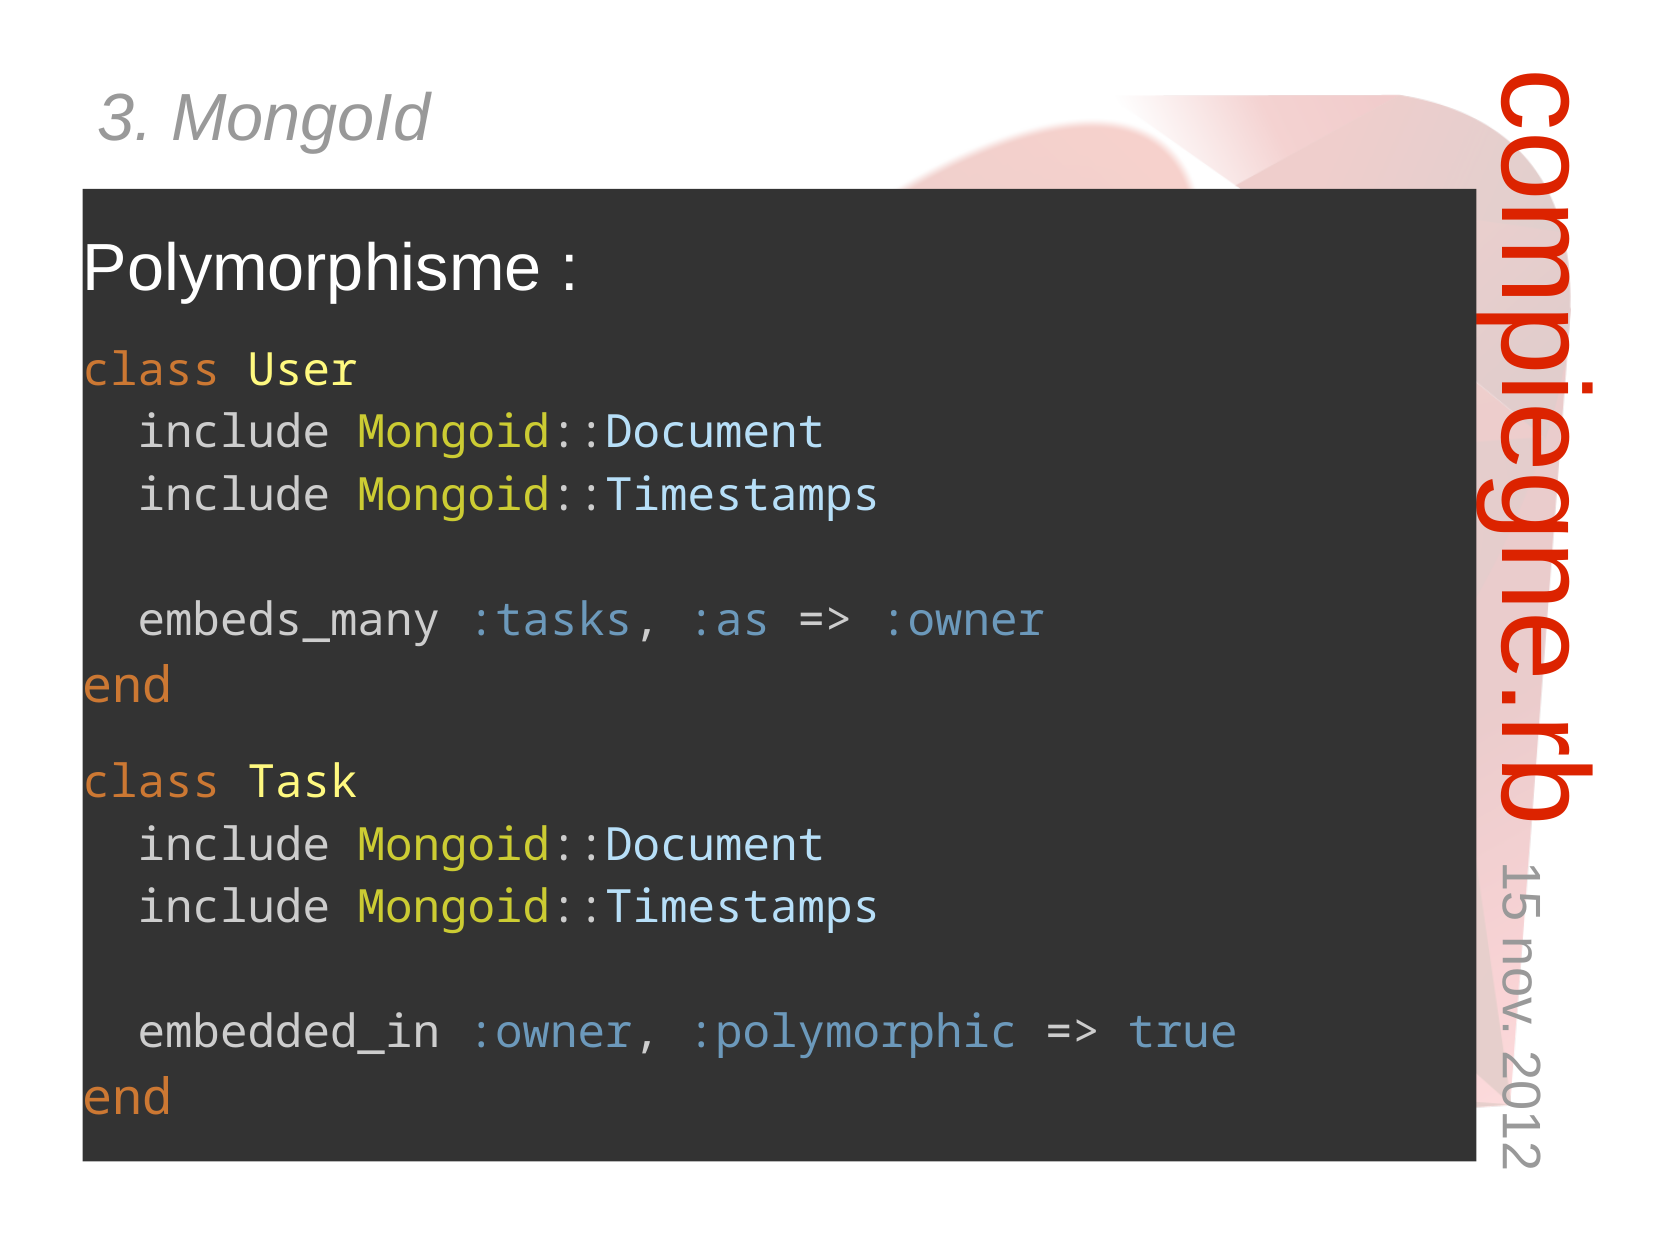

3. MongoId
Polymorphisme :
class User
 include Mongoid::Document
 include Mongoid::Timestamps
 embeds_many :tasks, :as => :owner
end
class Task
 include Mongoid::Document
 include Mongoid::Timestamps
 embedded_in :owner, :polymorphic => true
end
# compiegne.rb 15 nov. 2012